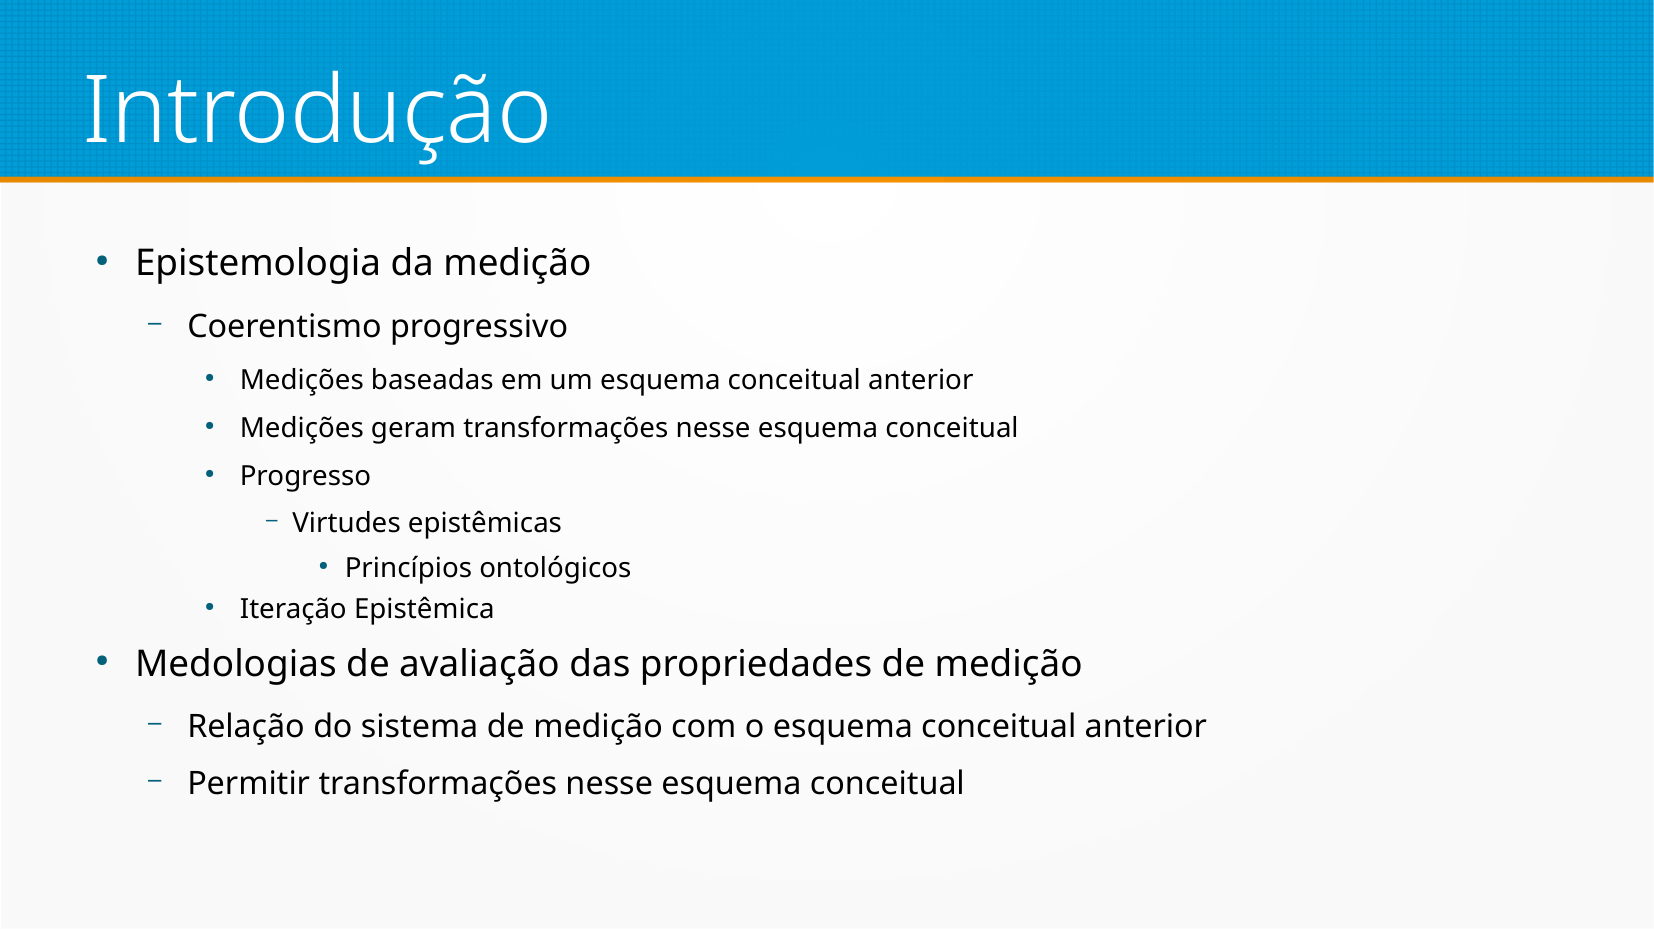

# Introdução
Epistemologia da medição
Coerentismo progressivo
Medições baseadas em um esquema conceitual anterior
Medições geram transformações nesse esquema conceitual
Progresso
Virtudes epistêmicas
Princípios ontológicos
Iteração Epistêmica
Medologias de avaliação das propriedades de medição
Relação do sistema de medição com o esquema conceitual anterior
Permitir transformações nesse esquema conceitual